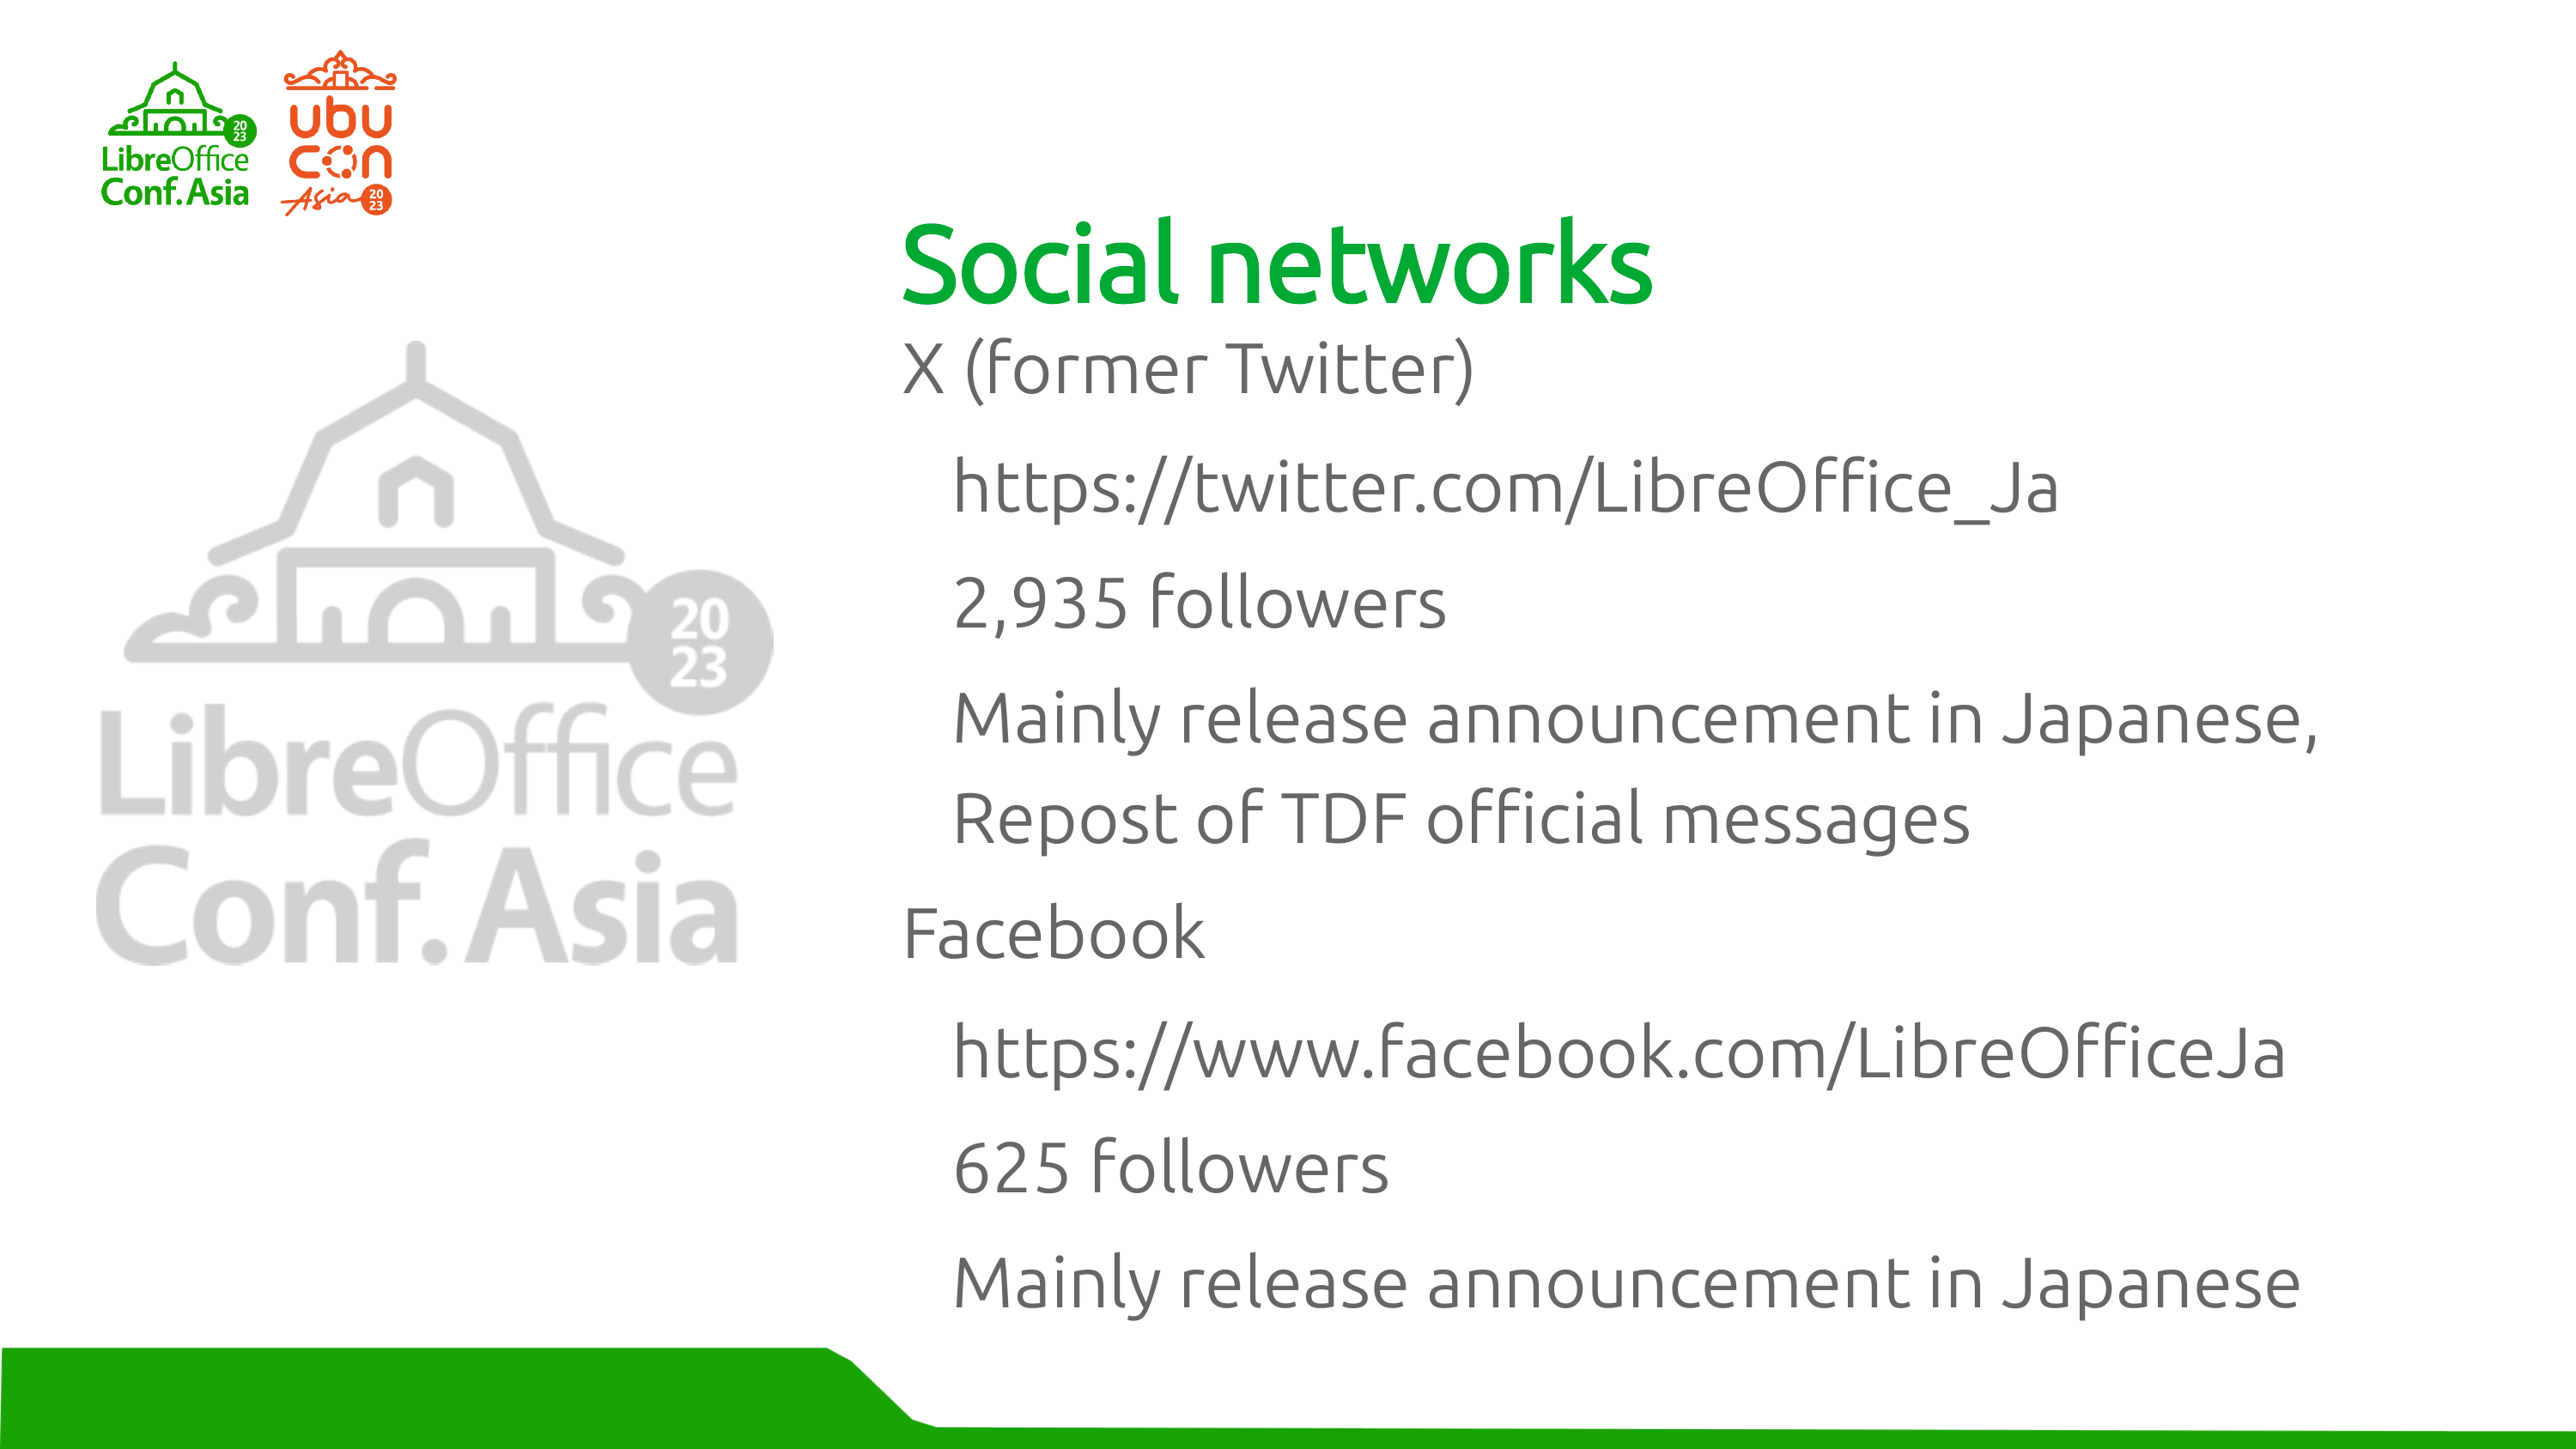

Social networks
# X (former Twitter)
https://twitter.com/LibreOffice_Ja
2,935 followers
Mainly release announcement in Japanese, Repost of TDF official messages
Facebook
https://www.facebook.com/LibreOfficeJa
625 followers
Mainly release announcement in Japanese